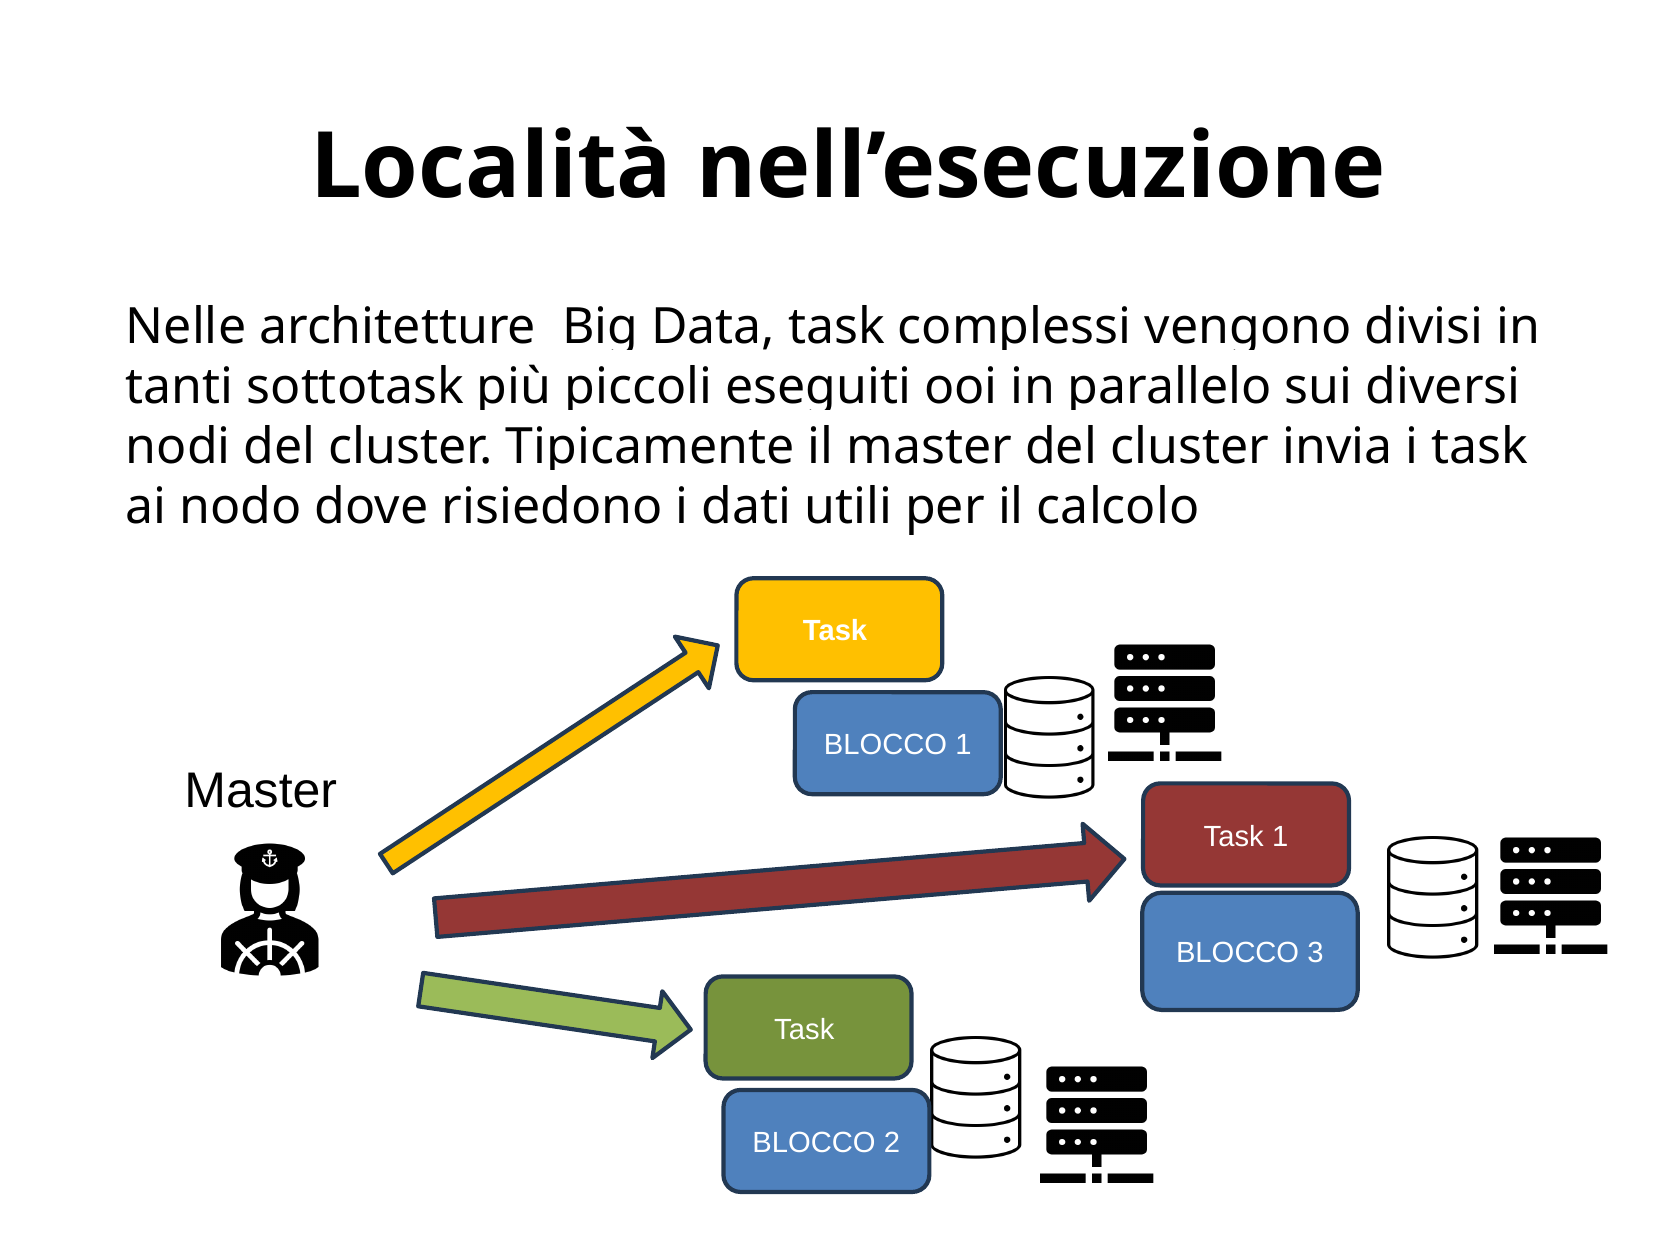

Località nell’esecuzione
Nelle architetture Big Data, task complessi vengono divisi in tanti sottotask più piccoli eseguiti ooi in parallelo sui diversi nodi del cluster. Tipicamente il master del cluster invia i task ai nodo dove risiedono i dati utili per il calcolo
Task
BLOCCO 1
Master
Task 1
BLOCCO 3
Task
BLOCCO 2